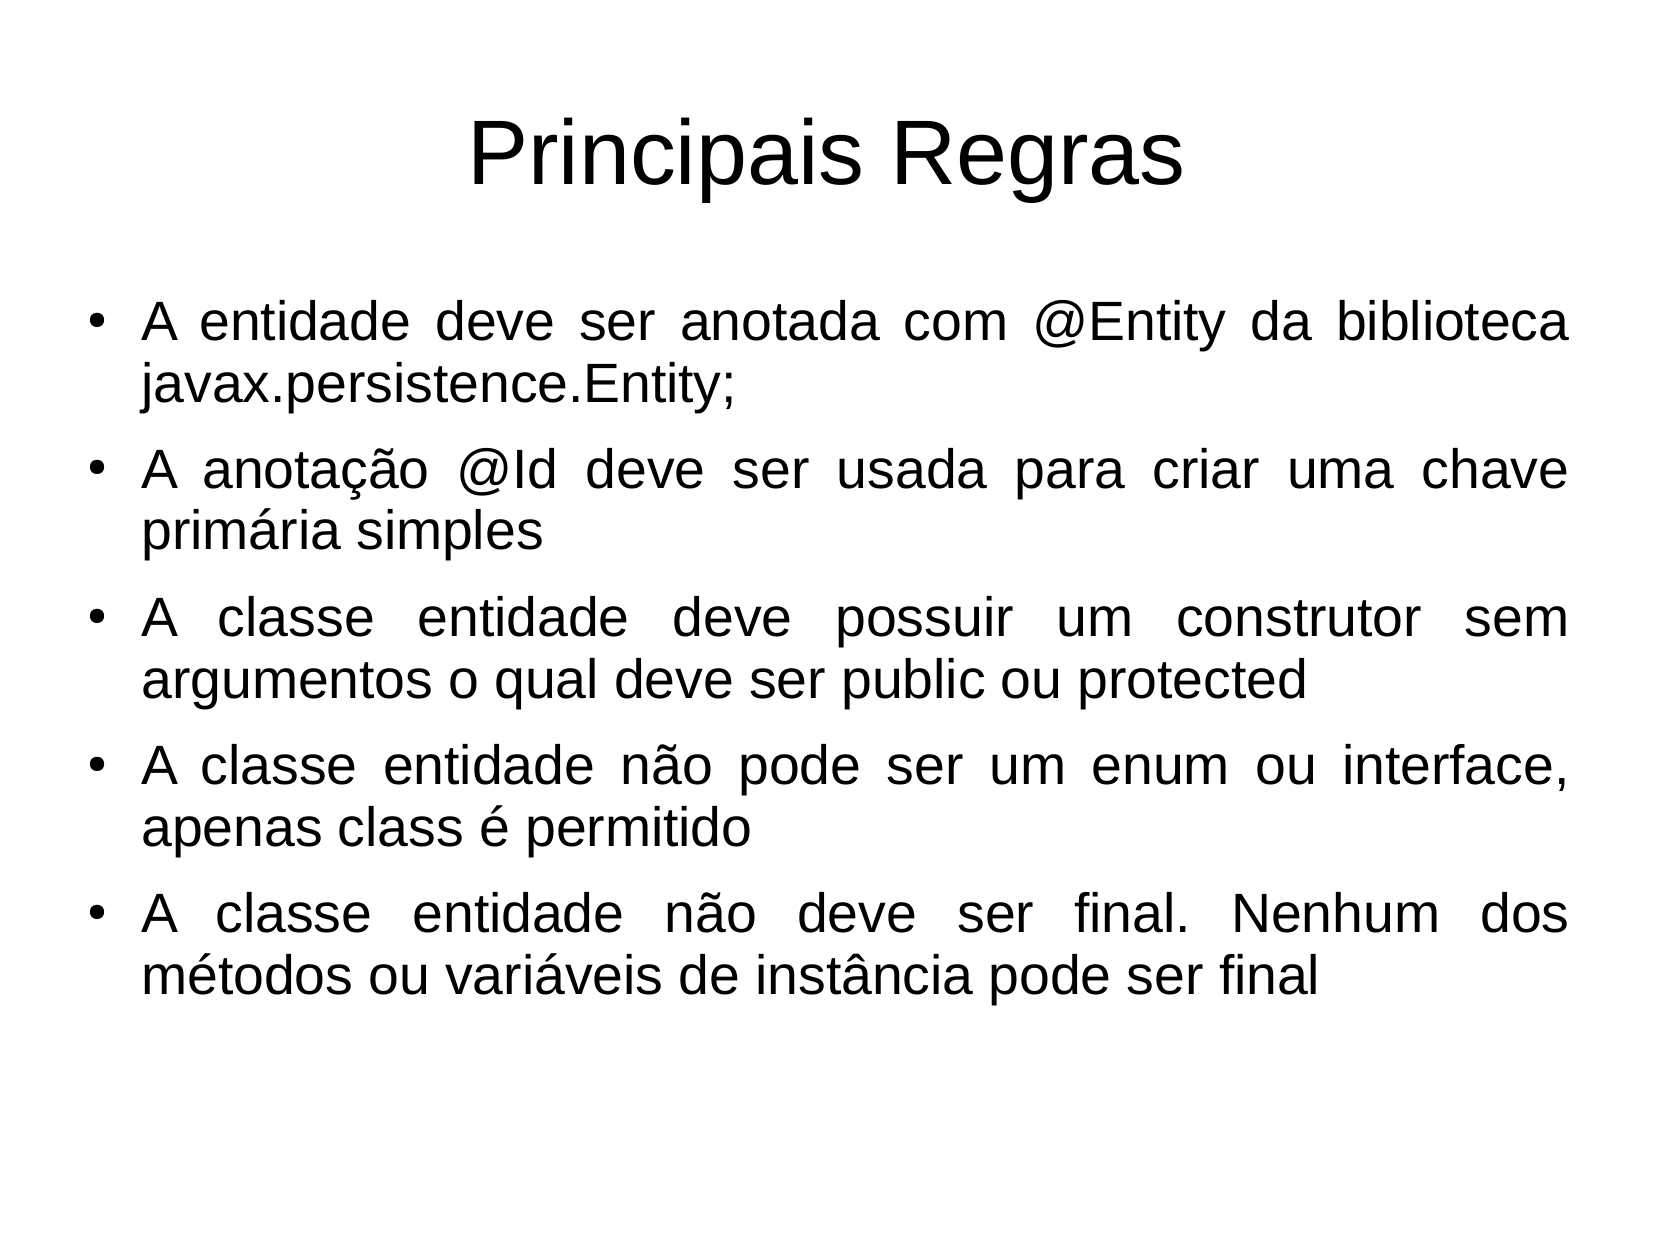

# Principais Regras
A entidade deve ser anotada com @Entity da biblioteca javax.persistence.Entity;
A anotação @Id deve ser usada para criar uma chave primária simples
A classe entidade deve possuir um construtor sem argumentos o qual deve ser public ou protected
A classe entidade não pode ser um enum ou interface, apenas class é permitido
A classe entidade não deve ser final. Nenhum dos métodos ou variáveis de instância pode ser final